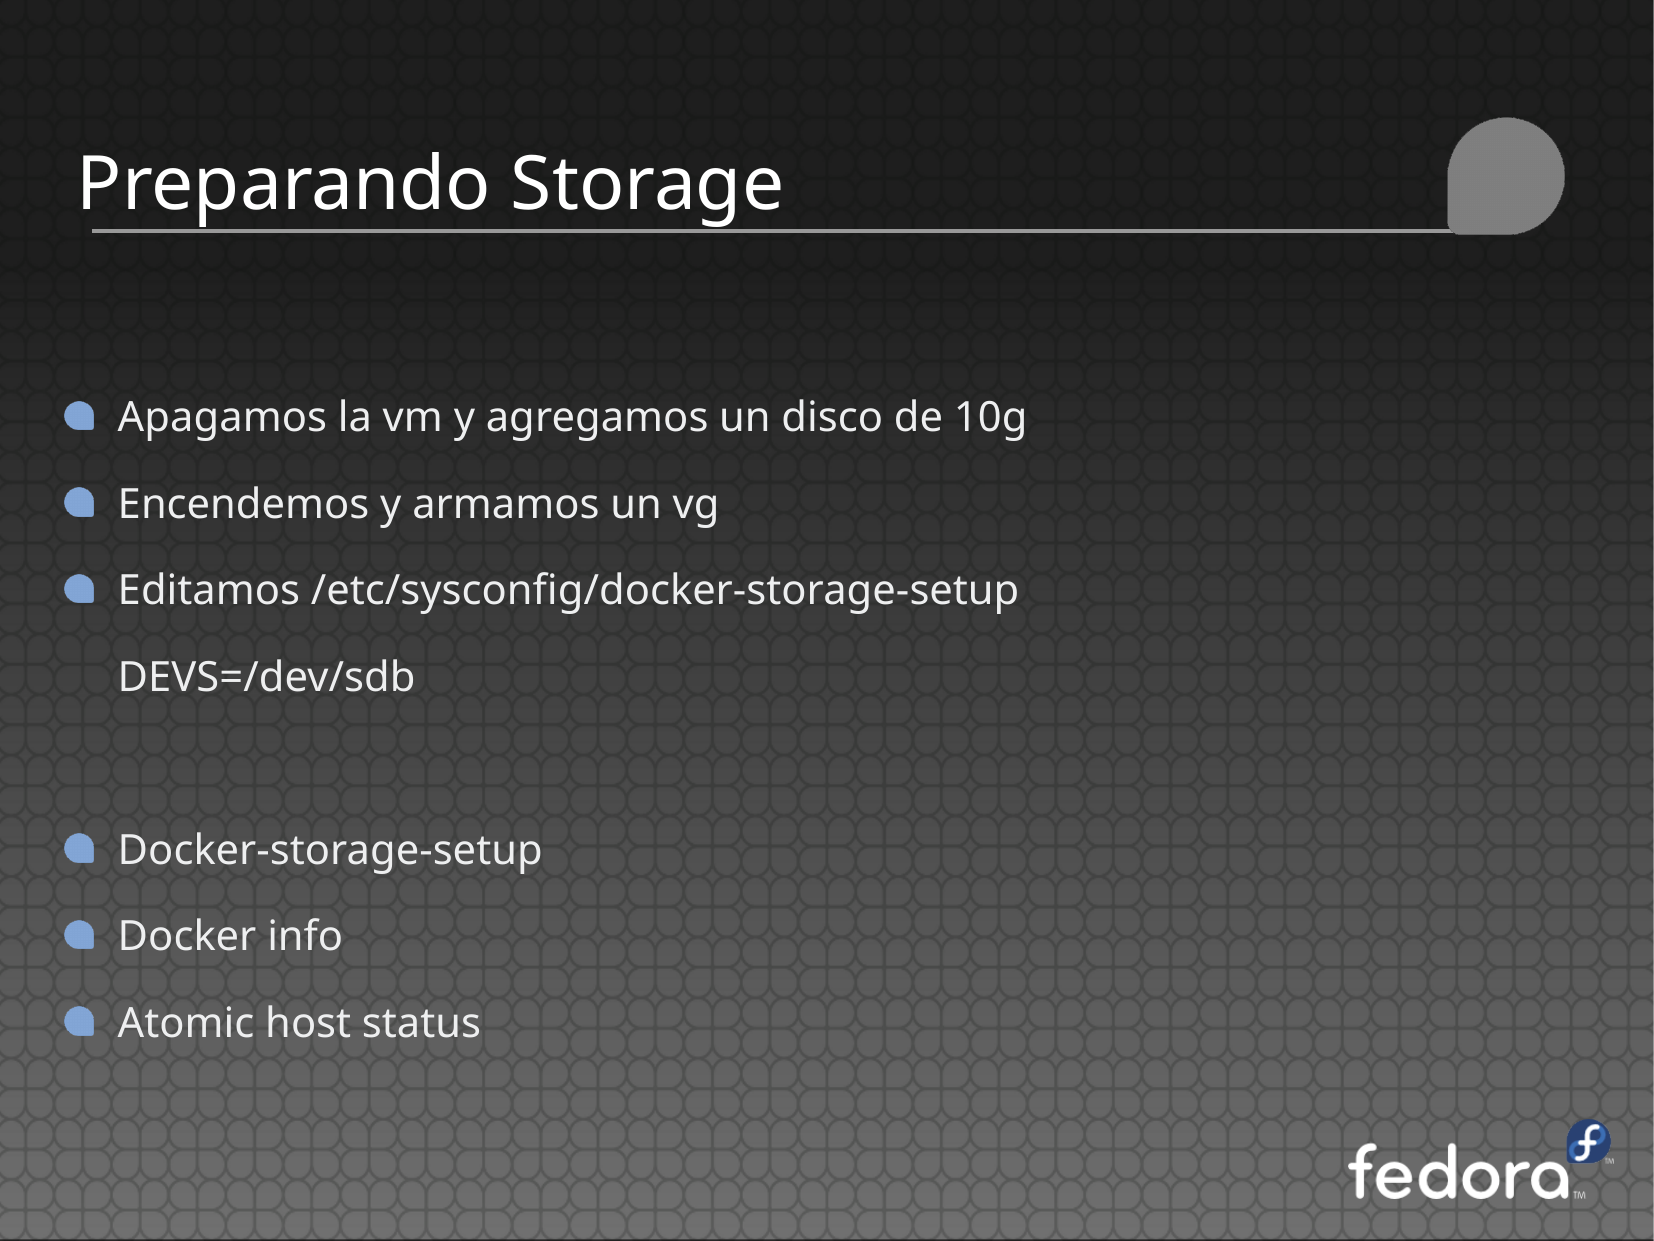

# Preparando Storage
Apagamos la vm y agregamos un disco de 10g
Encendemos y armamos un vg
Editamos /etc/sysconfig/docker-storage-setup
DEVS=/dev/sdb
Docker-storage-setup
Docker info
Atomic host status